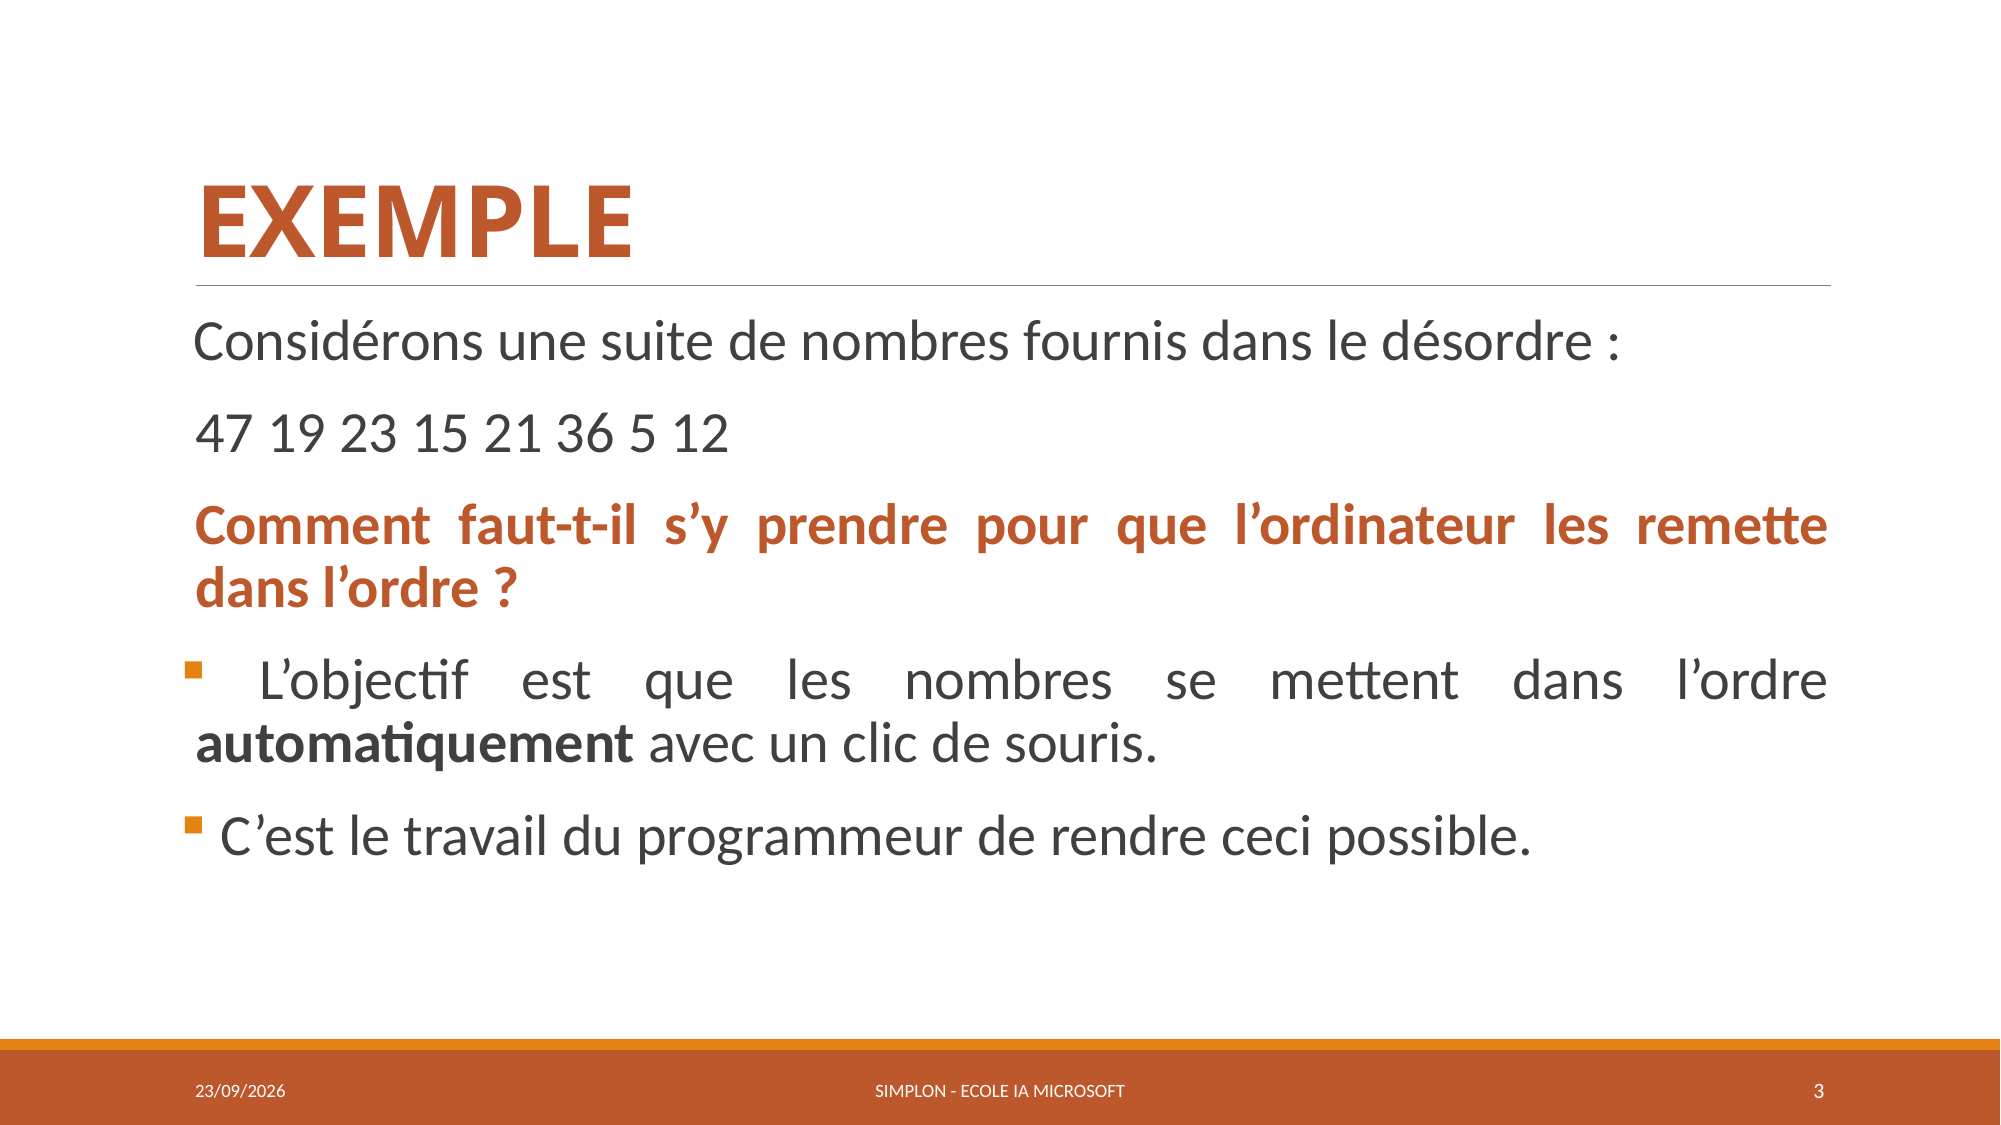

# EXEMPLE
 Considérons une suite de nombres fournis dans le désordre :
47 19 23 15 21 36 5 12
Comment faut-t-il s’y prendre pour que l’ordinateur les remette dans l’ordre ?
 L’objectif est que les nombres se mettent dans l’ordre automatiquement avec un clic de souris.
 C’est le travail du programmeur de rendre ceci possible.
Simplon - Ecole IA Microsoft